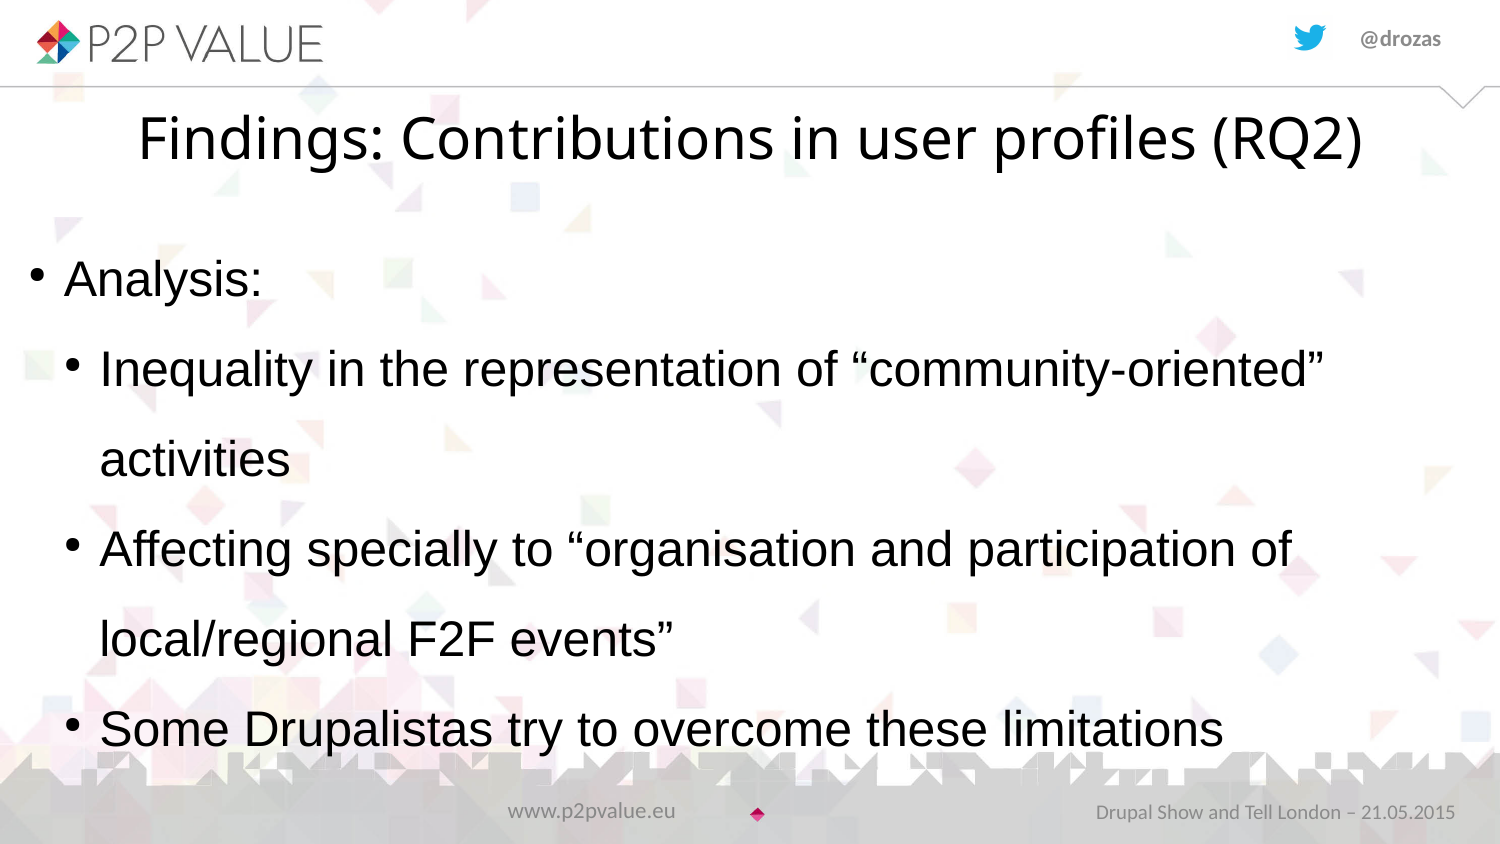

@drozas
Findings: Contributions in user profiles (RQ2)
# Analysis:
Inequality in the representation of “community-oriented” activities
Affecting specially to “organisation and participation of local/regional F2F events”
Some Drupalistas try to overcome these limitations
Drupal Show and Tell London – 21.05.2015
www.p2pvalue.eu